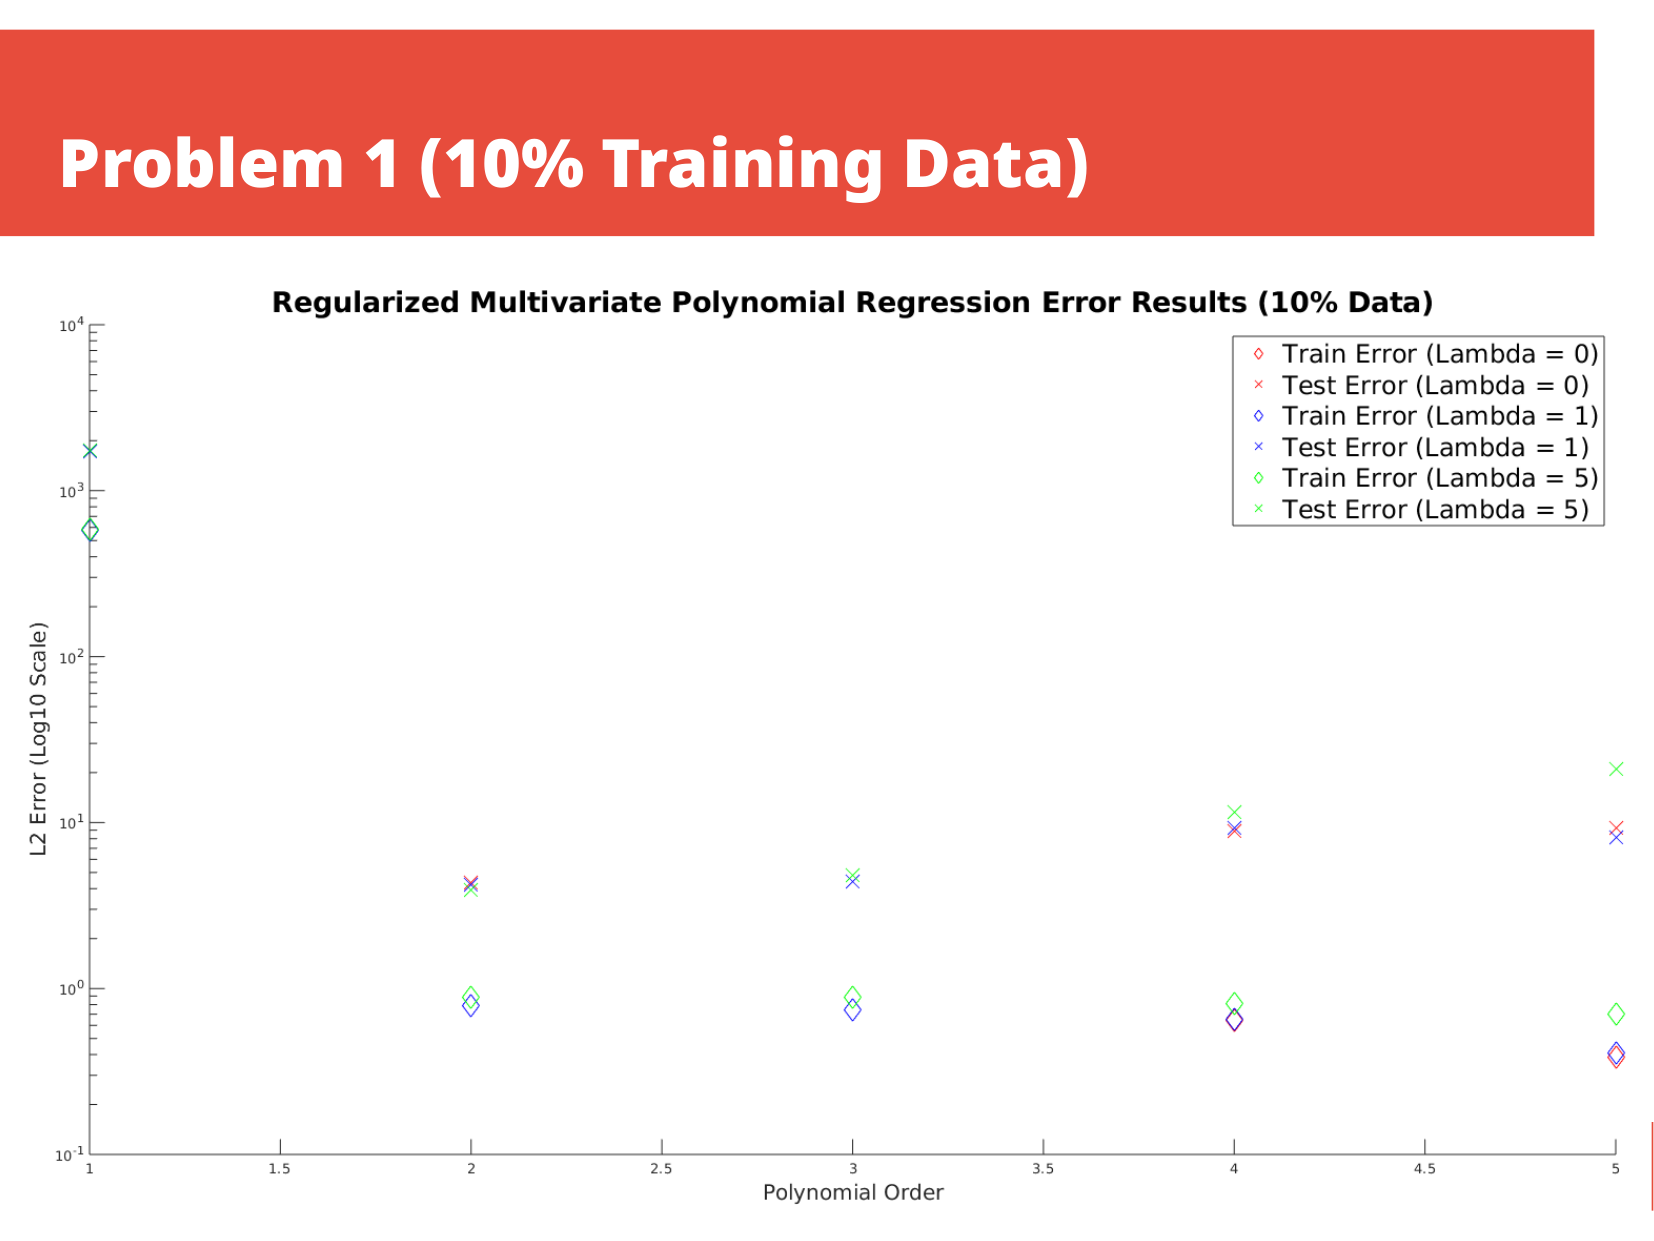

# Problem 1 (10% Training Data)
4